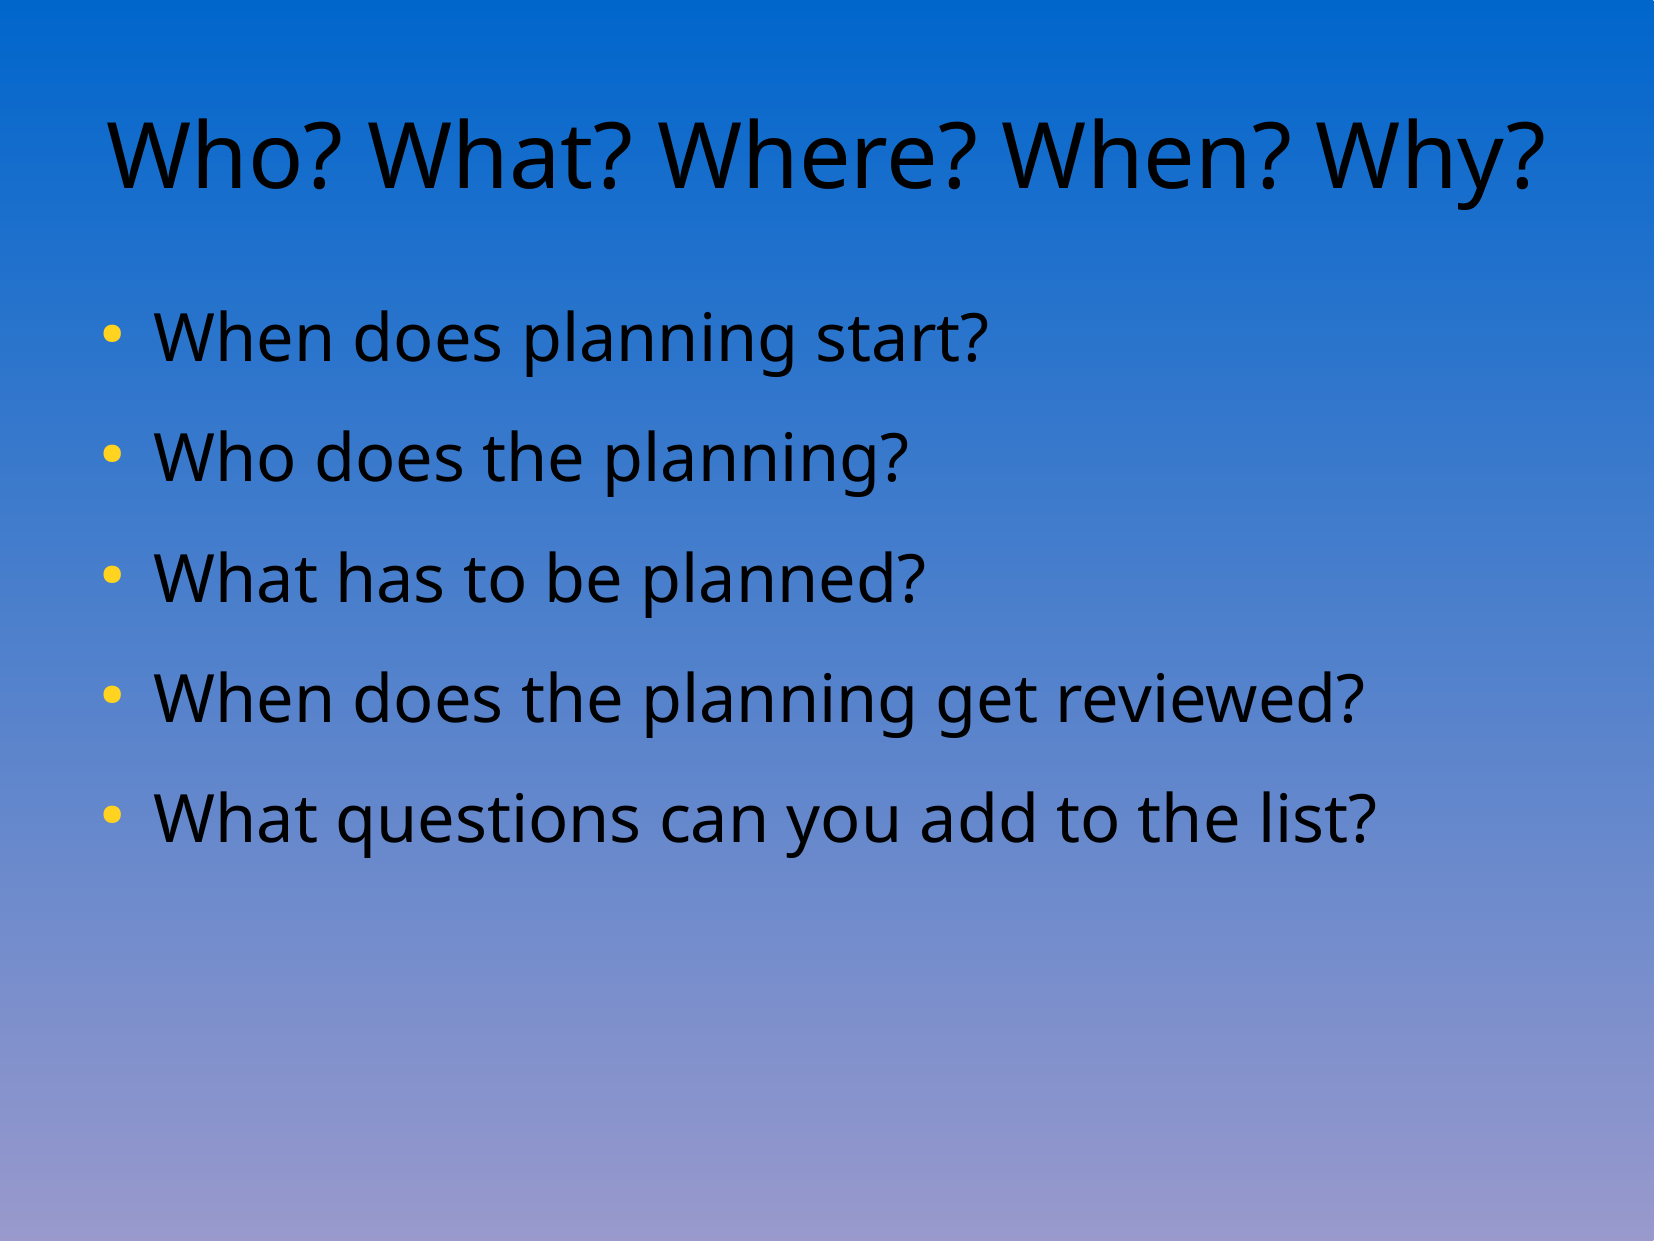

# Who? What? Where? When? Why?
When does planning start?
Who does the planning?
What has to be planned?
When does the planning get reviewed?
What questions can you add to the list?